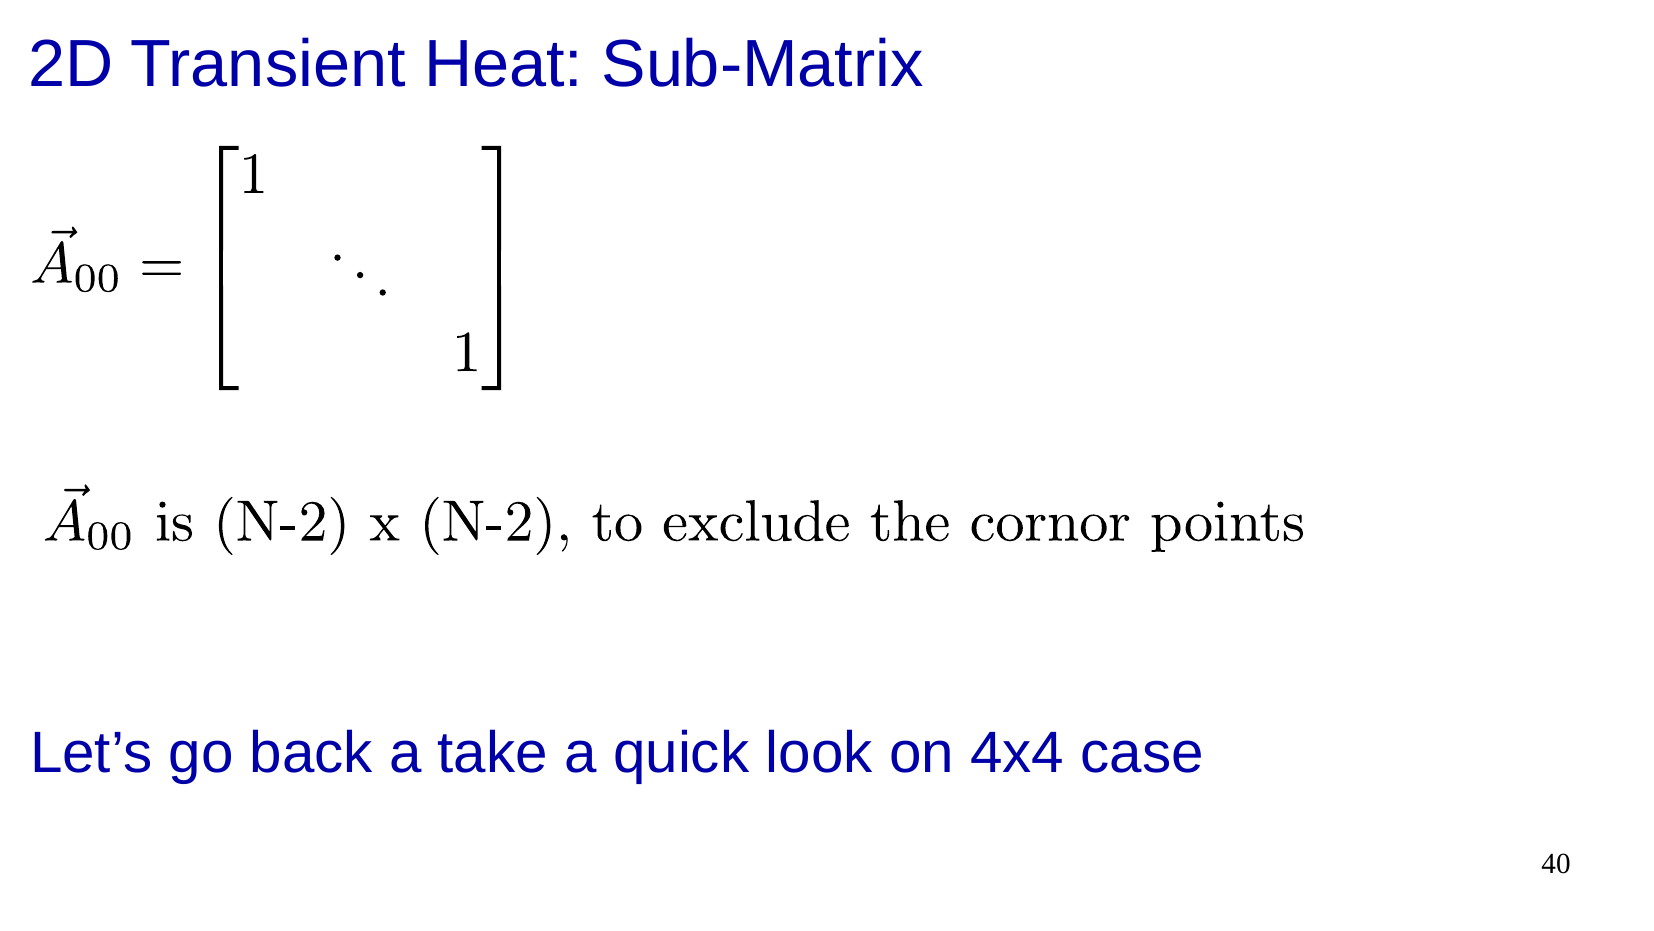

# 2D Transient Heat: Sub-Matrix
Let’s go back a take a quick look on 4x4 case
40